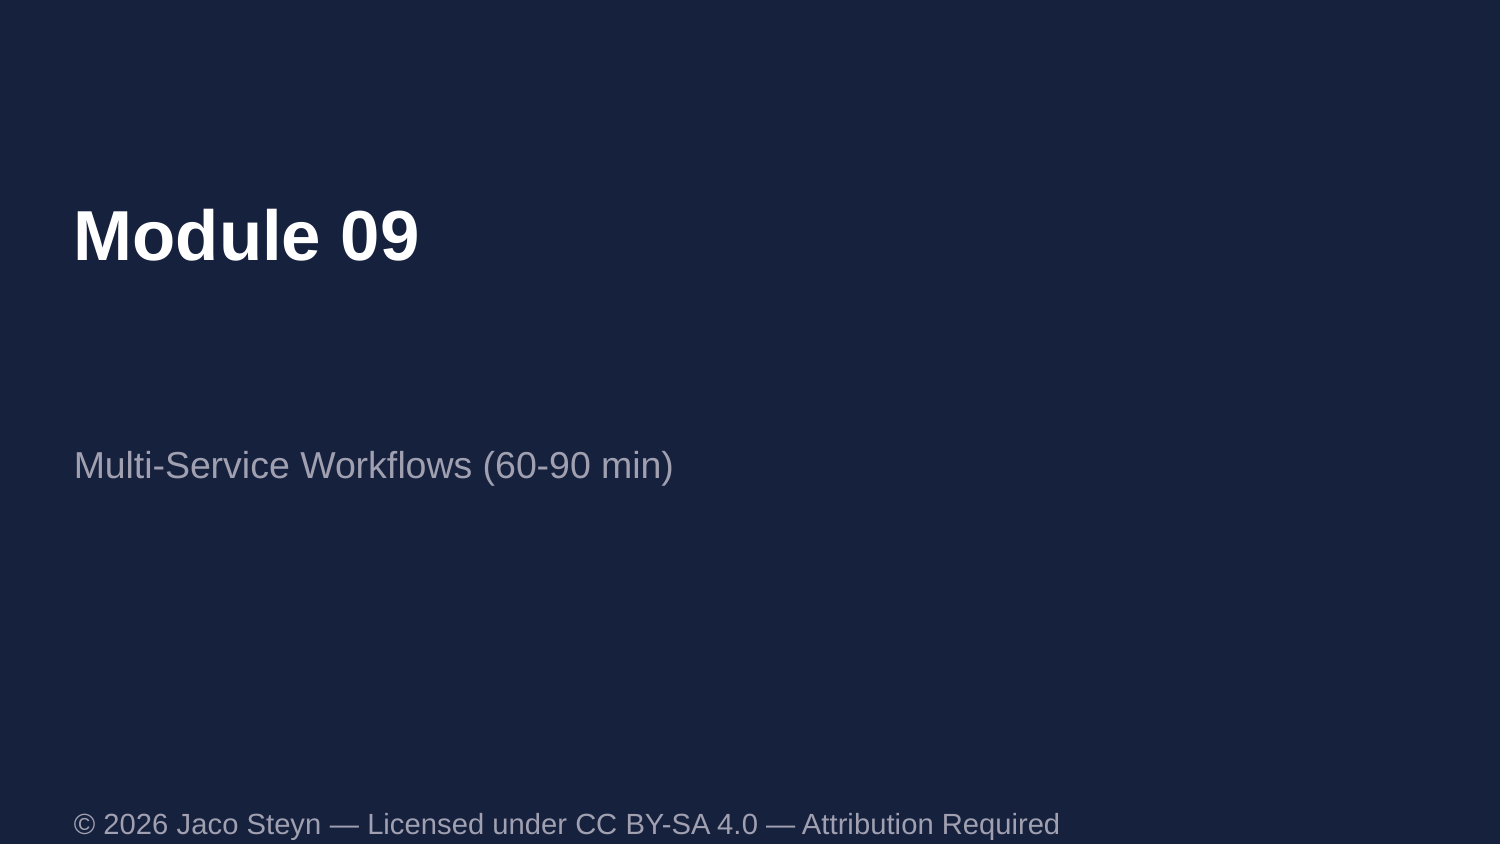

Module 09
Multi-Service Workflows (60-90 min)
© 2026 Jaco Steyn — Licensed under CC BY-SA 4.0 — Attribution Required